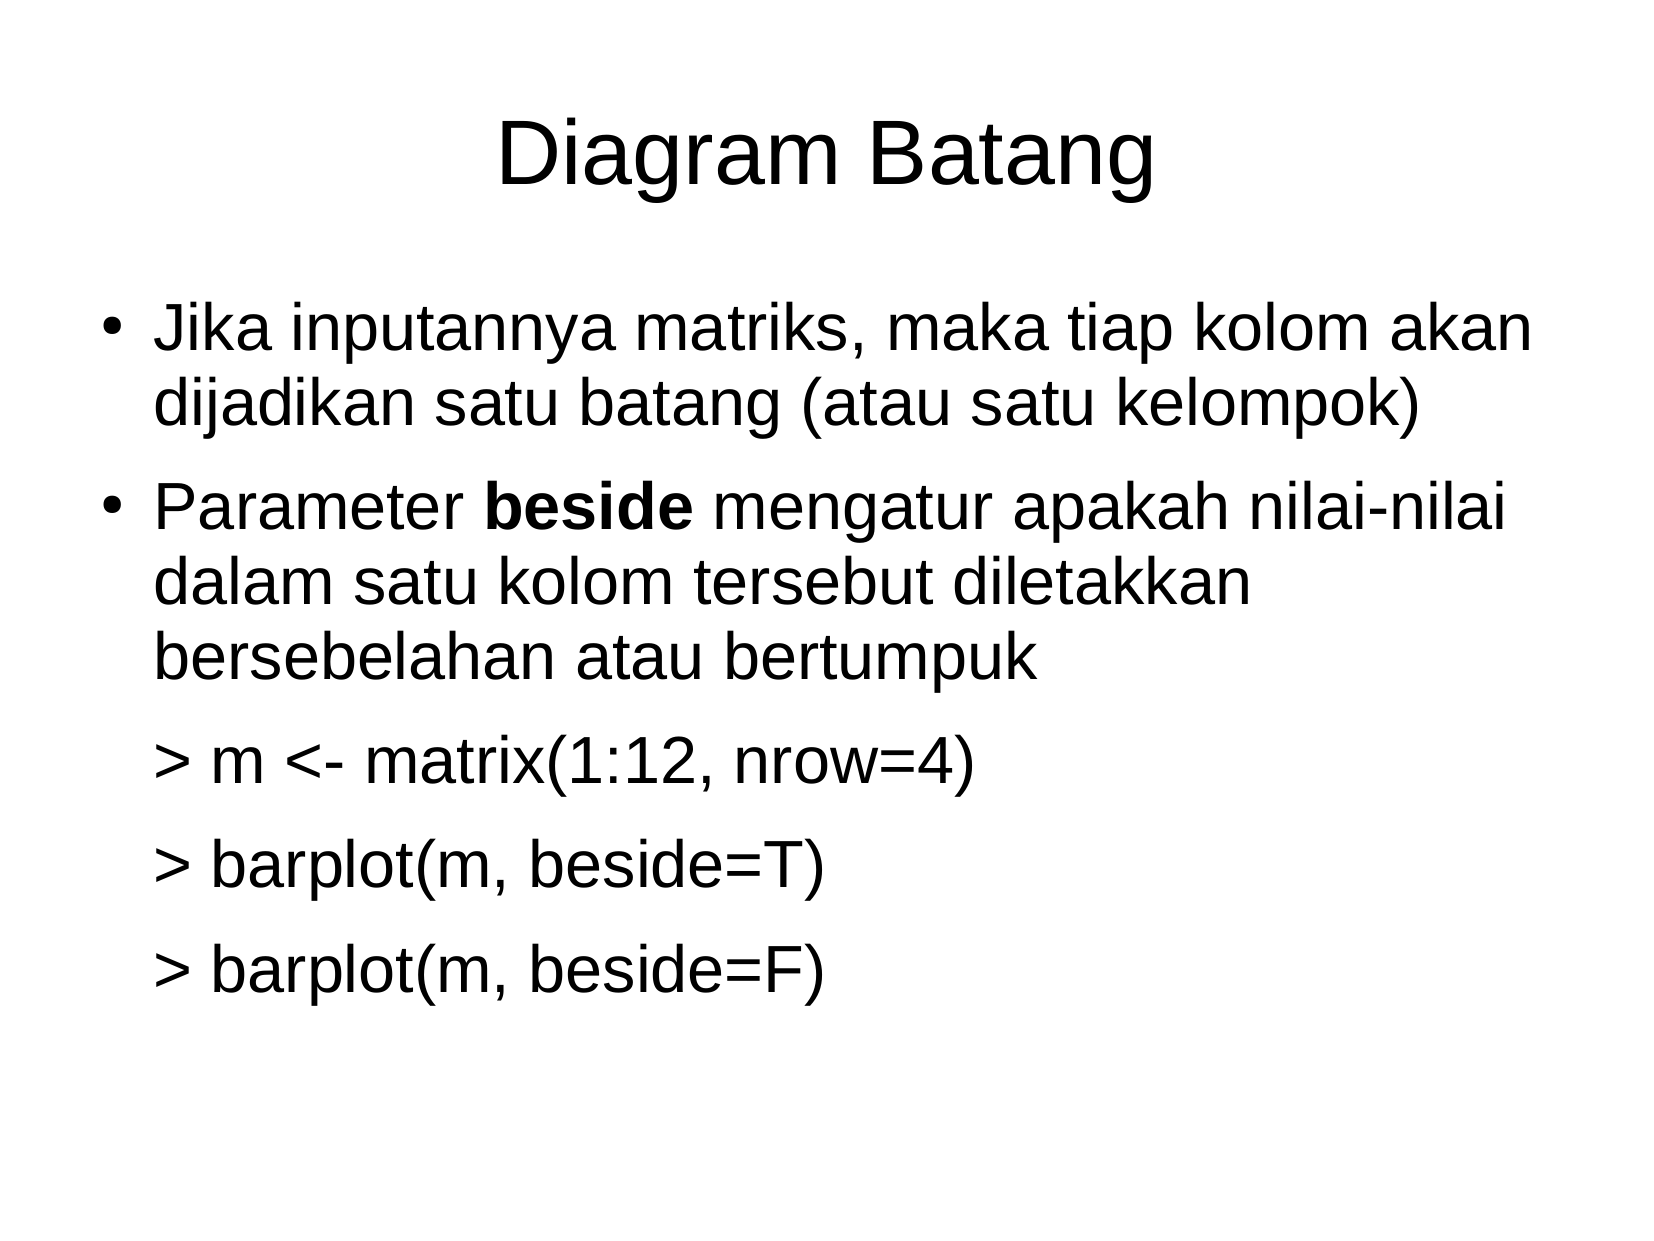

# Diagram Batang
Jika inputannya matriks, maka tiap kolom akan dijadikan satu batang (atau satu kelompok)
Parameter beside mengatur apakah nilai-nilai dalam satu kolom tersebut diletakkan bersebelahan atau bertumpuk
> m <- matrix(1:12, nrow=4)
> barplot(m, beside=T)
> barplot(m, beside=F)